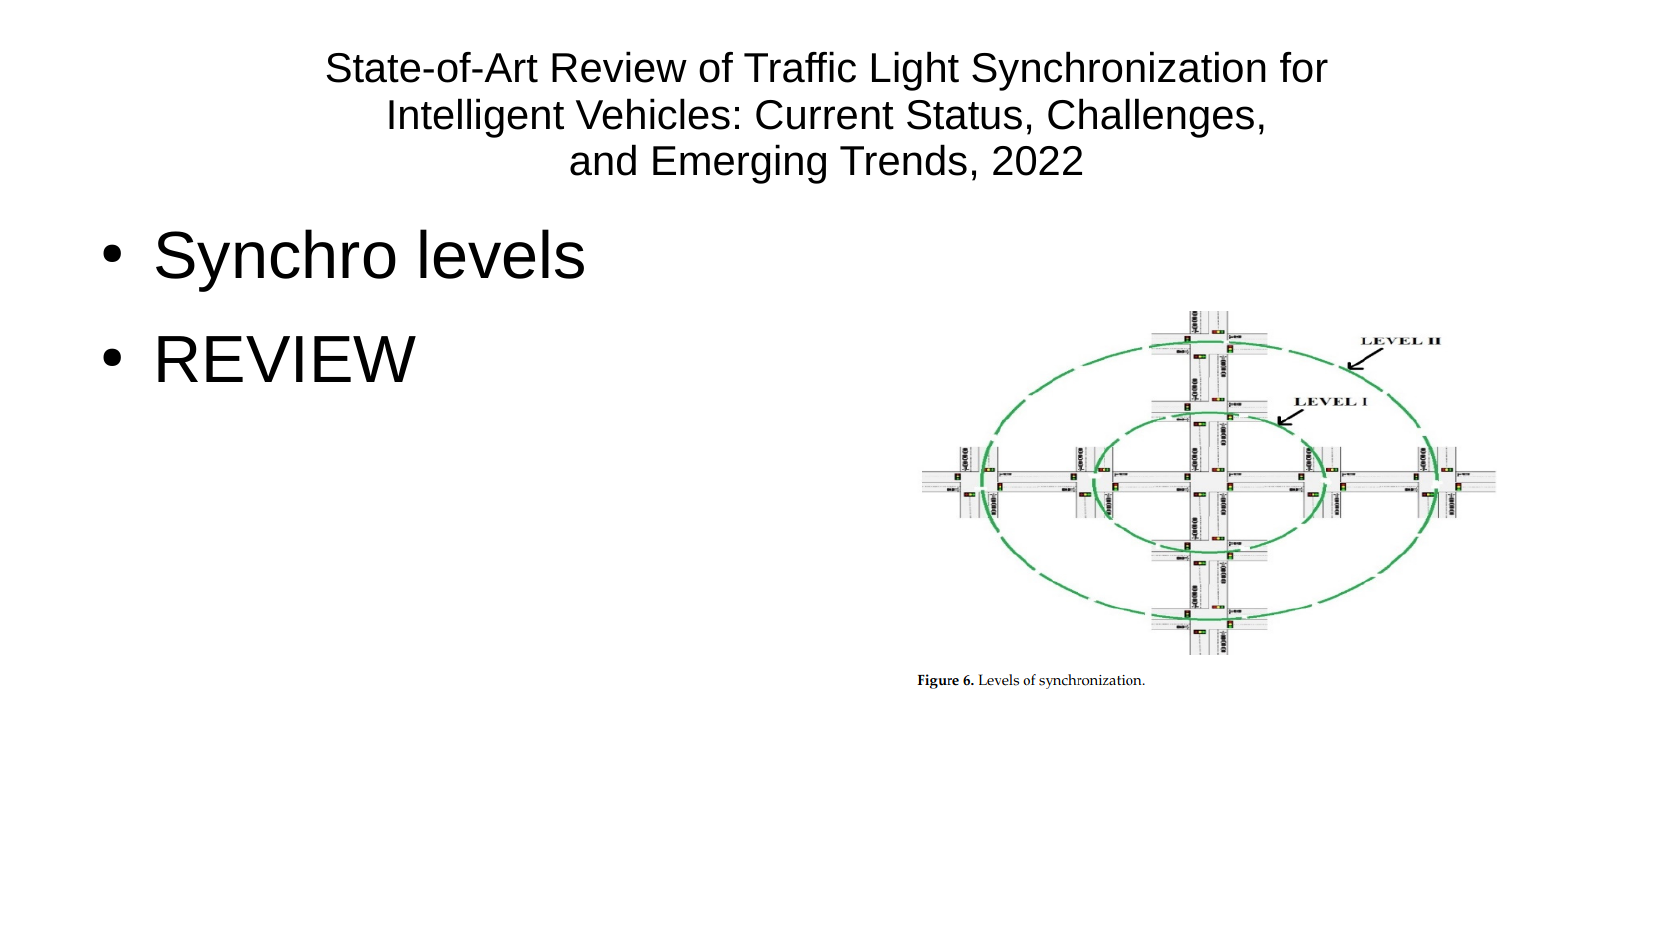

# State-of-Art Review of Traffic Light Synchronization for Intelligent Vehicles: Current Status, Challenges, and Emerging Trends, 2022
Synchro levels
REVIEW